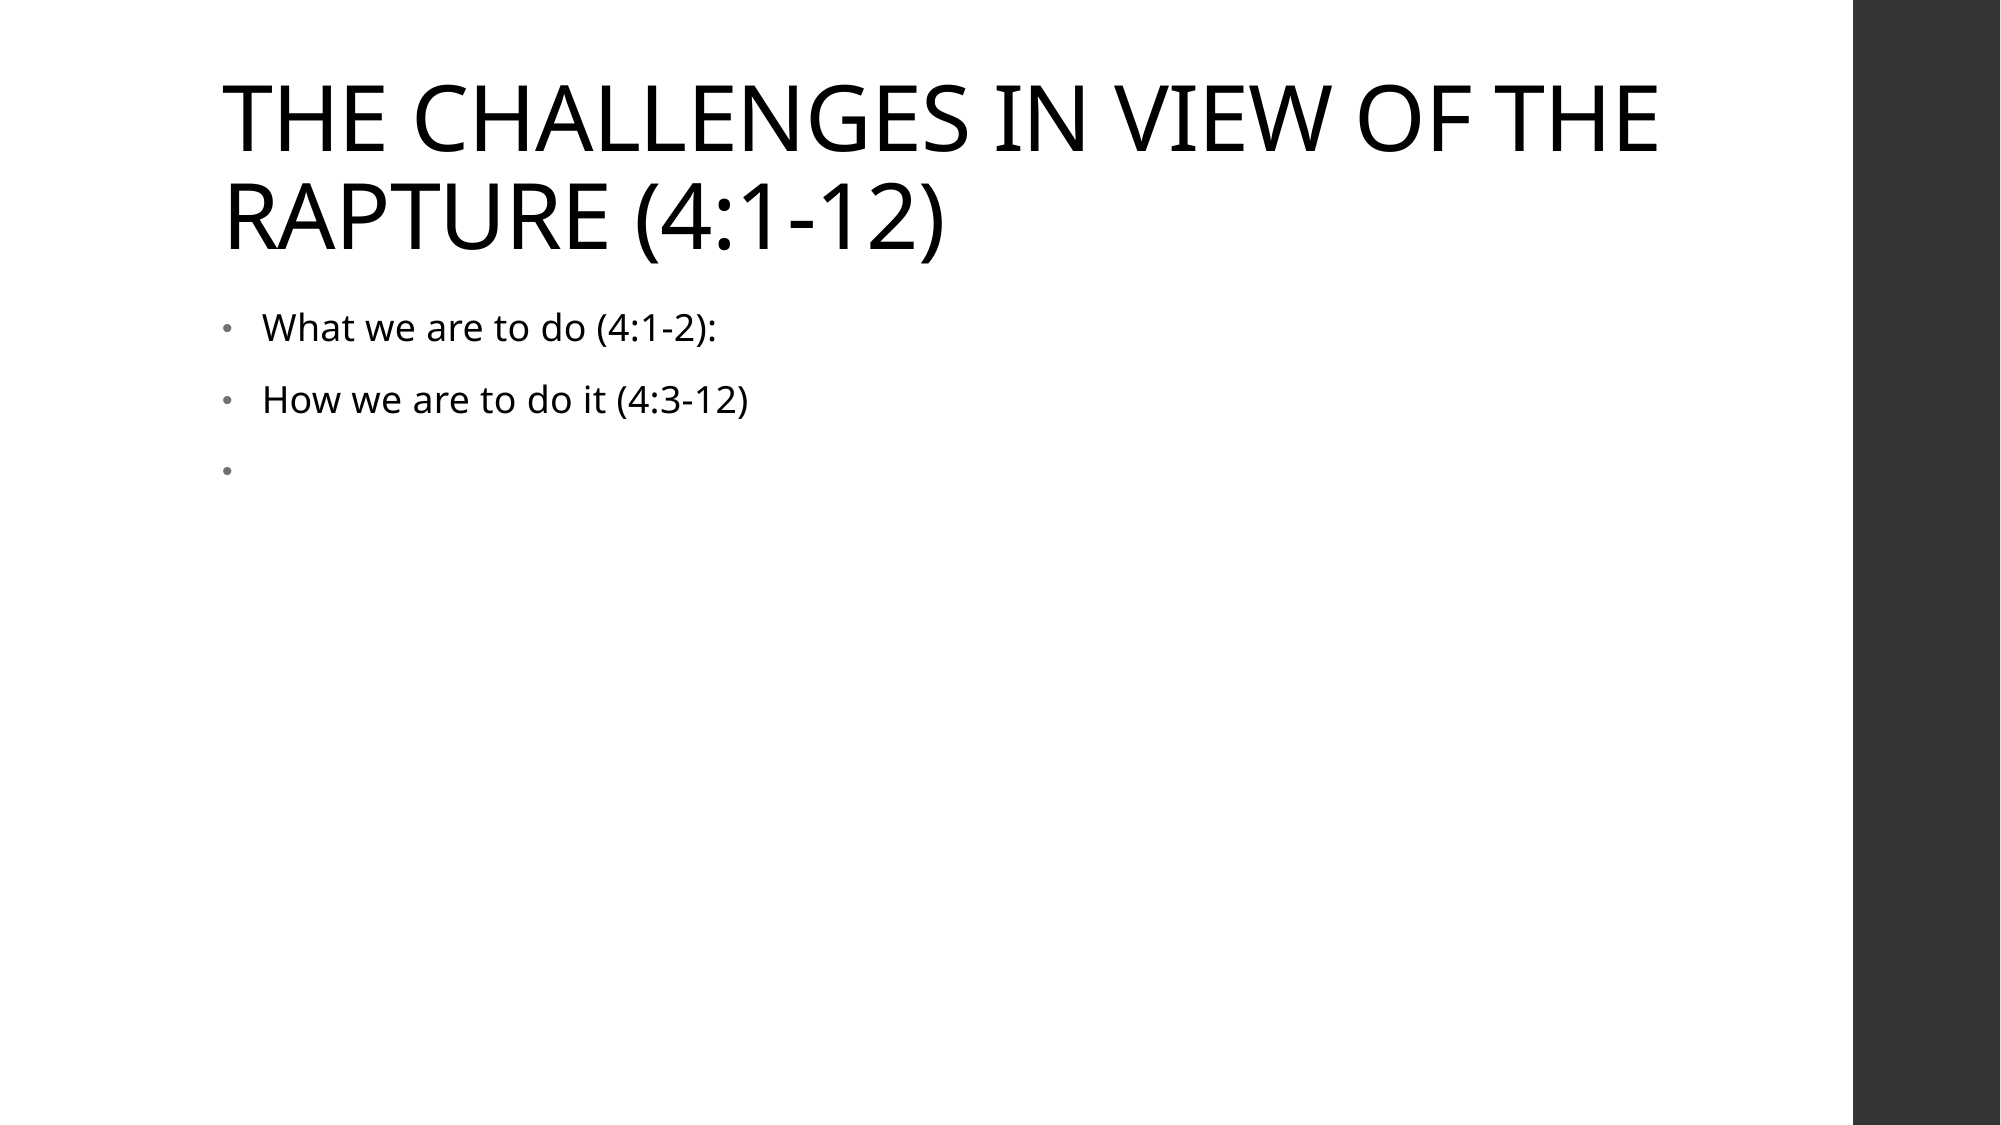

# THE CHALLENGES IN VIEW OF THE RAPTURE (4:1-12)
 What we are to do (4:1-2):
 How we are to do it (4:3-12)